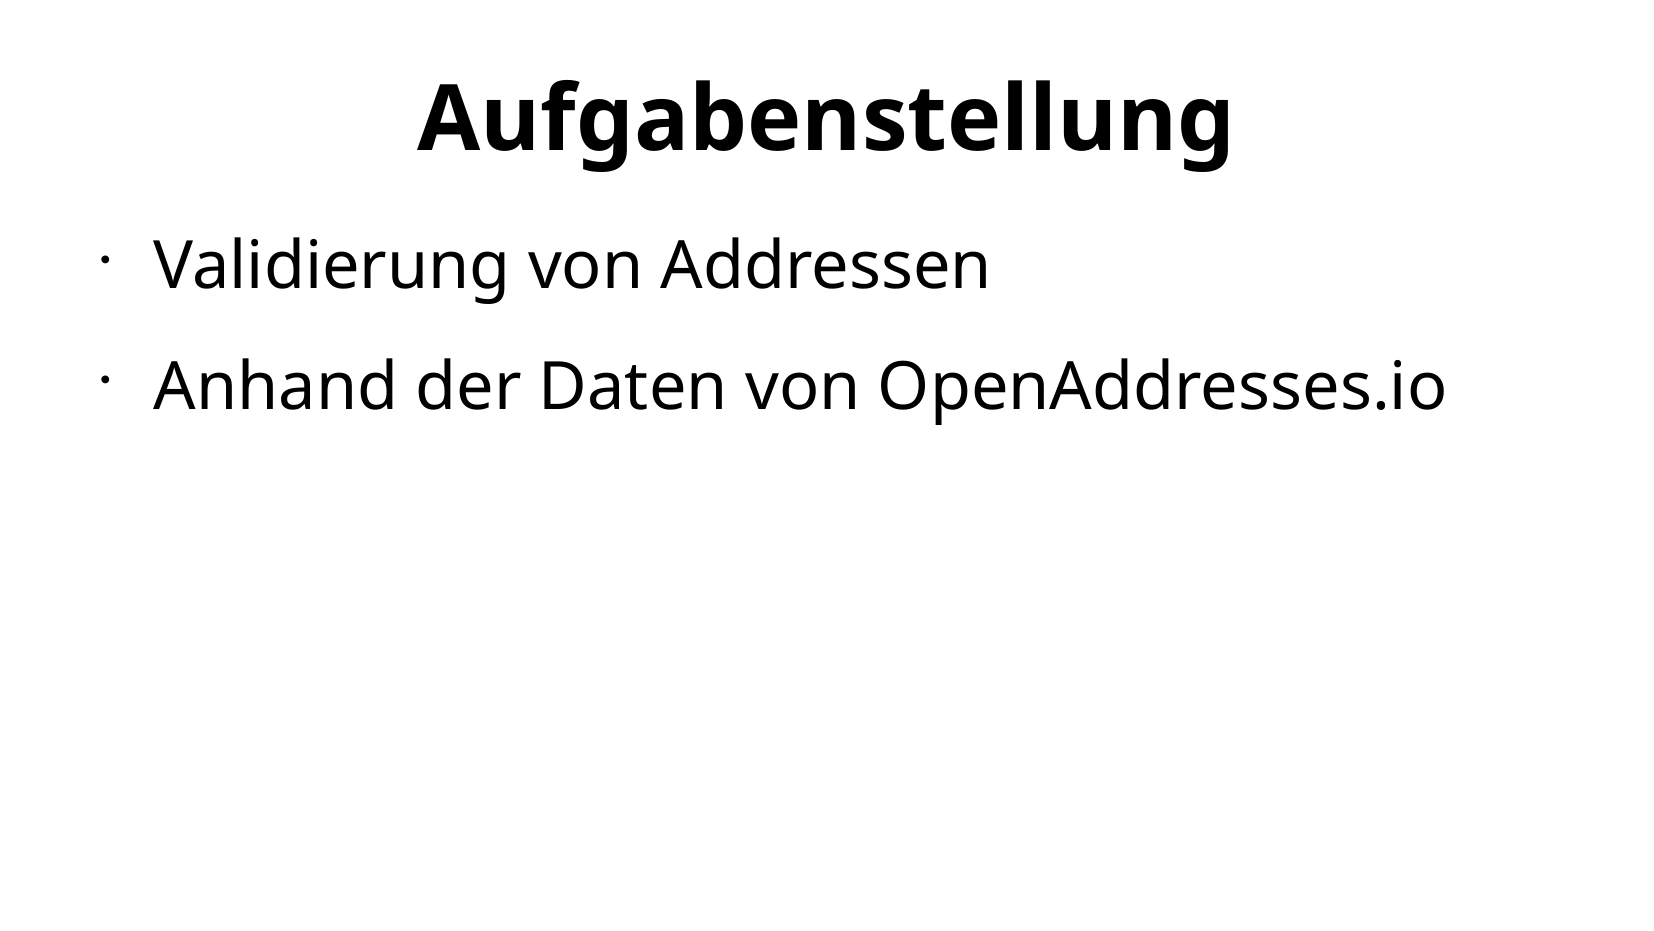

# Aufgabenstellung
Validierung von Addressen
Anhand der Daten von OpenAddresses.io